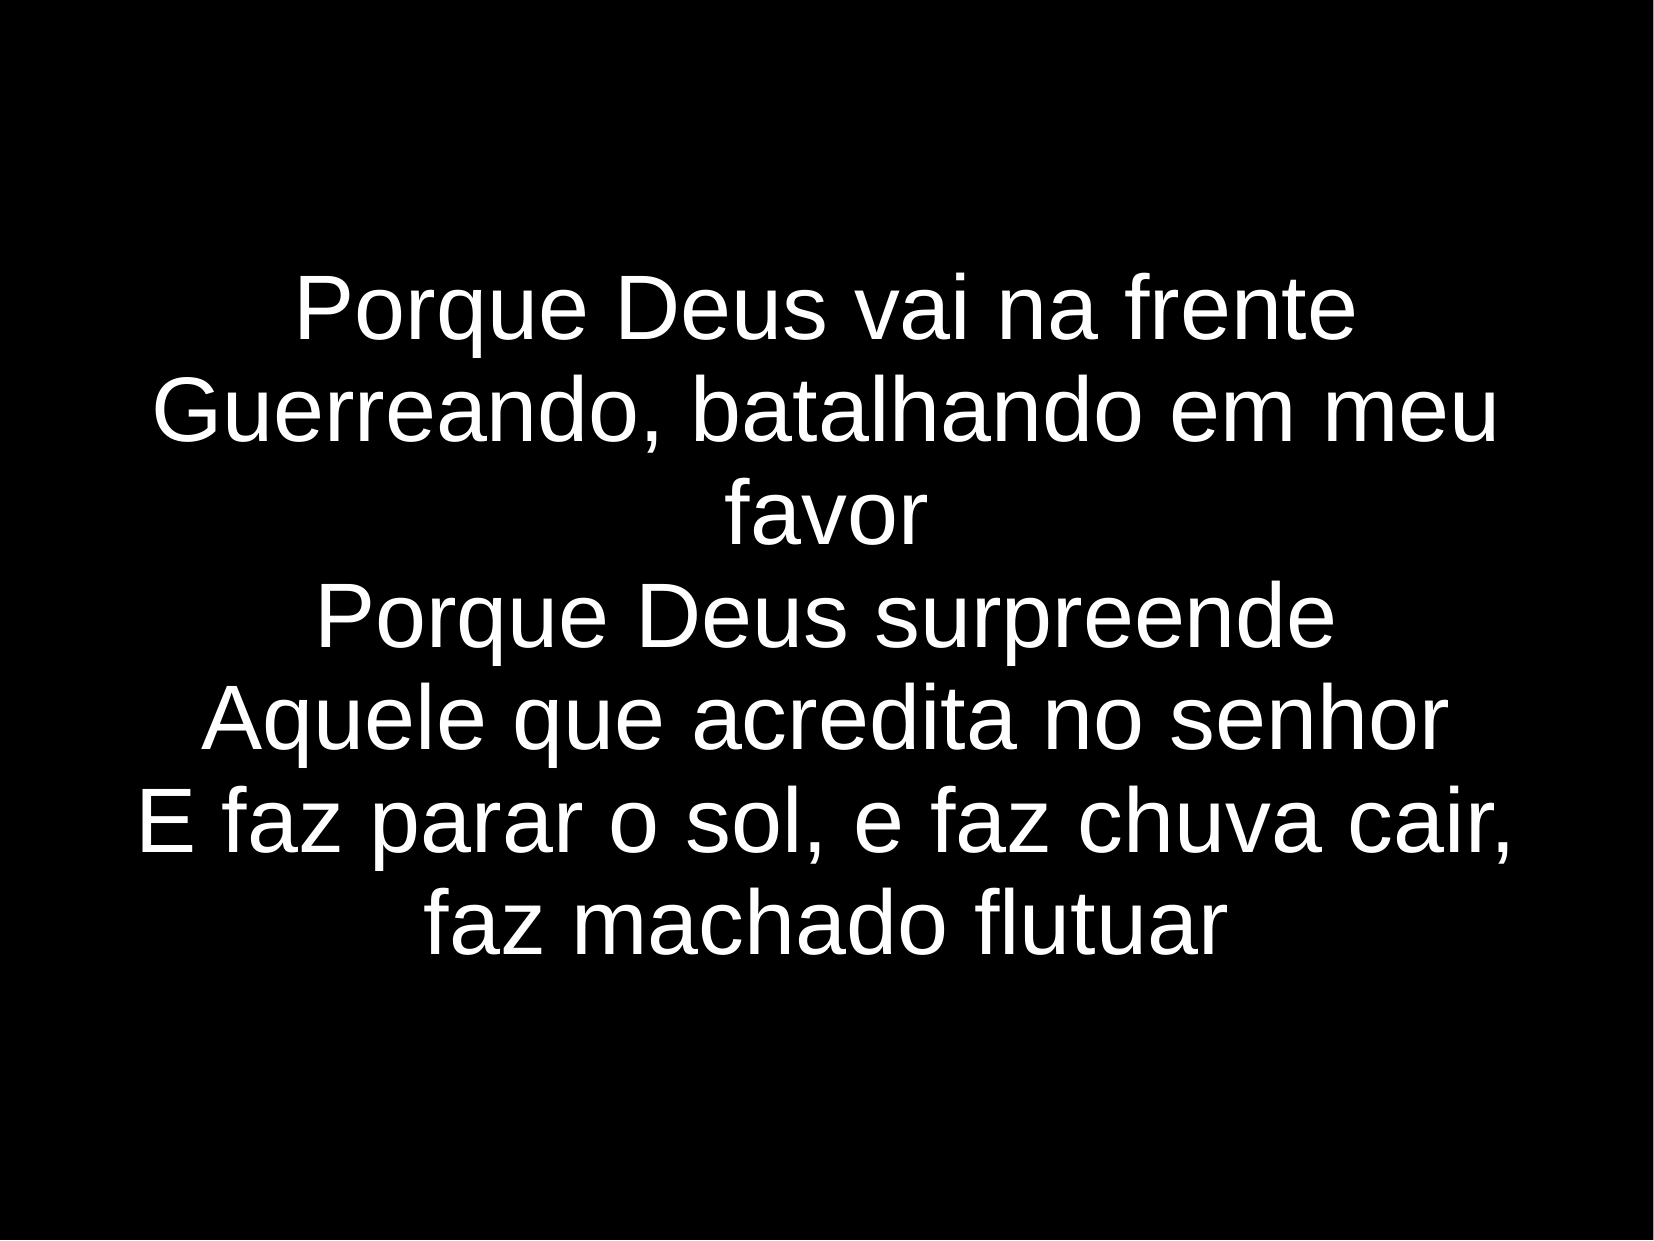

# Porque Deus vai na frente
Guerreando, batalhando em meu favor
Porque Deus surpreende
Aquele que acredita no senhor
E faz parar o sol, e faz chuva cair, faz machado flutuar